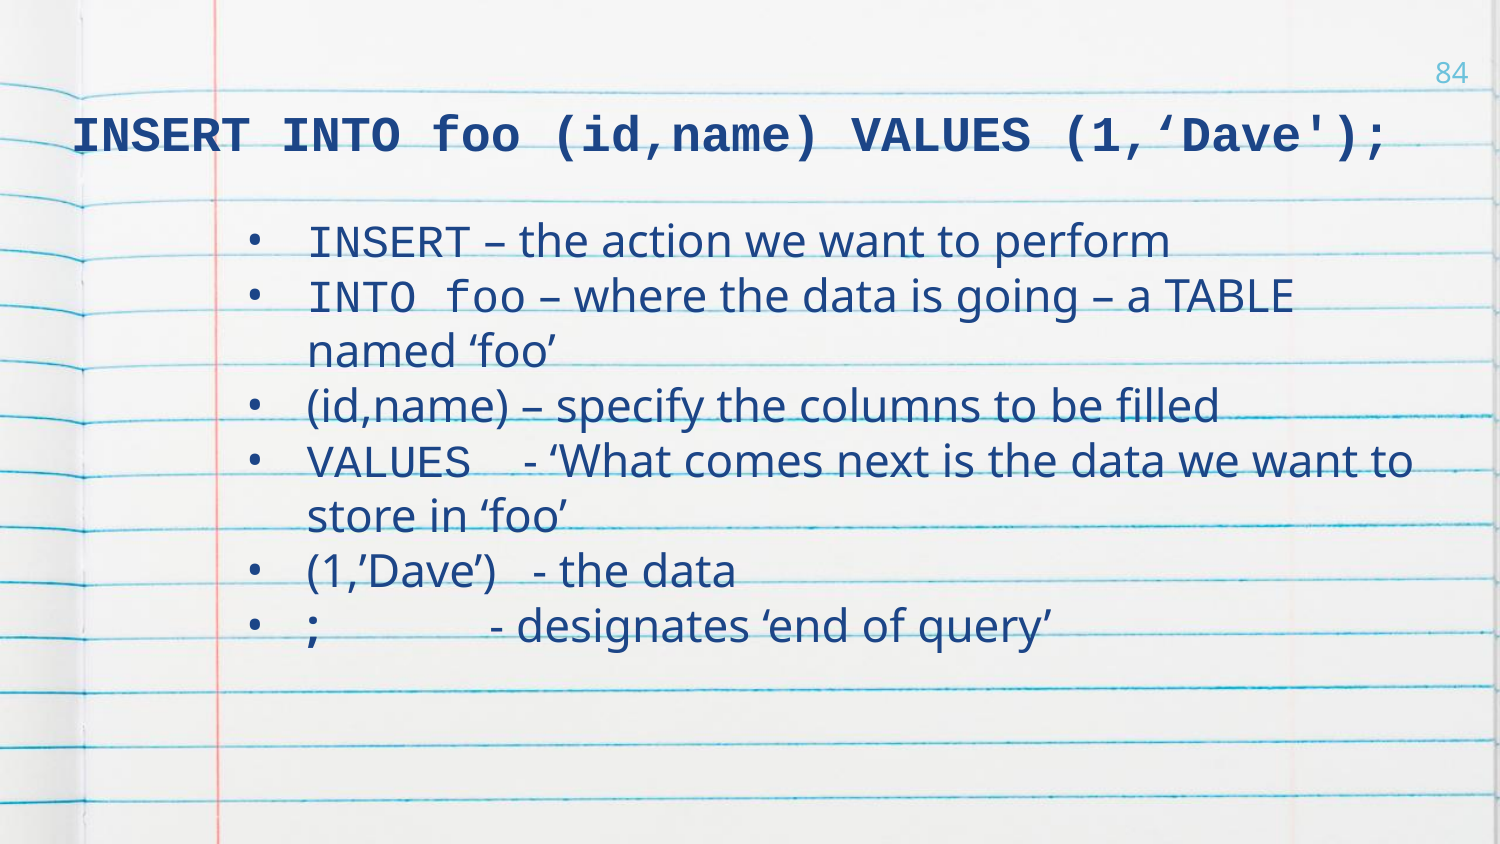

# INSERT INTO foo (id,name) VALUES (1,‘Dave');
INSERT – the action we want to perform
INTO foo – where the data is going – a TABLE named ‘foo’
(id,name) – specify the columns to be filled
VALUES - ‘What comes next is the data we want to store in ‘foo’
(1,’Dave’) - the data
;	 - designates ‘end of query’